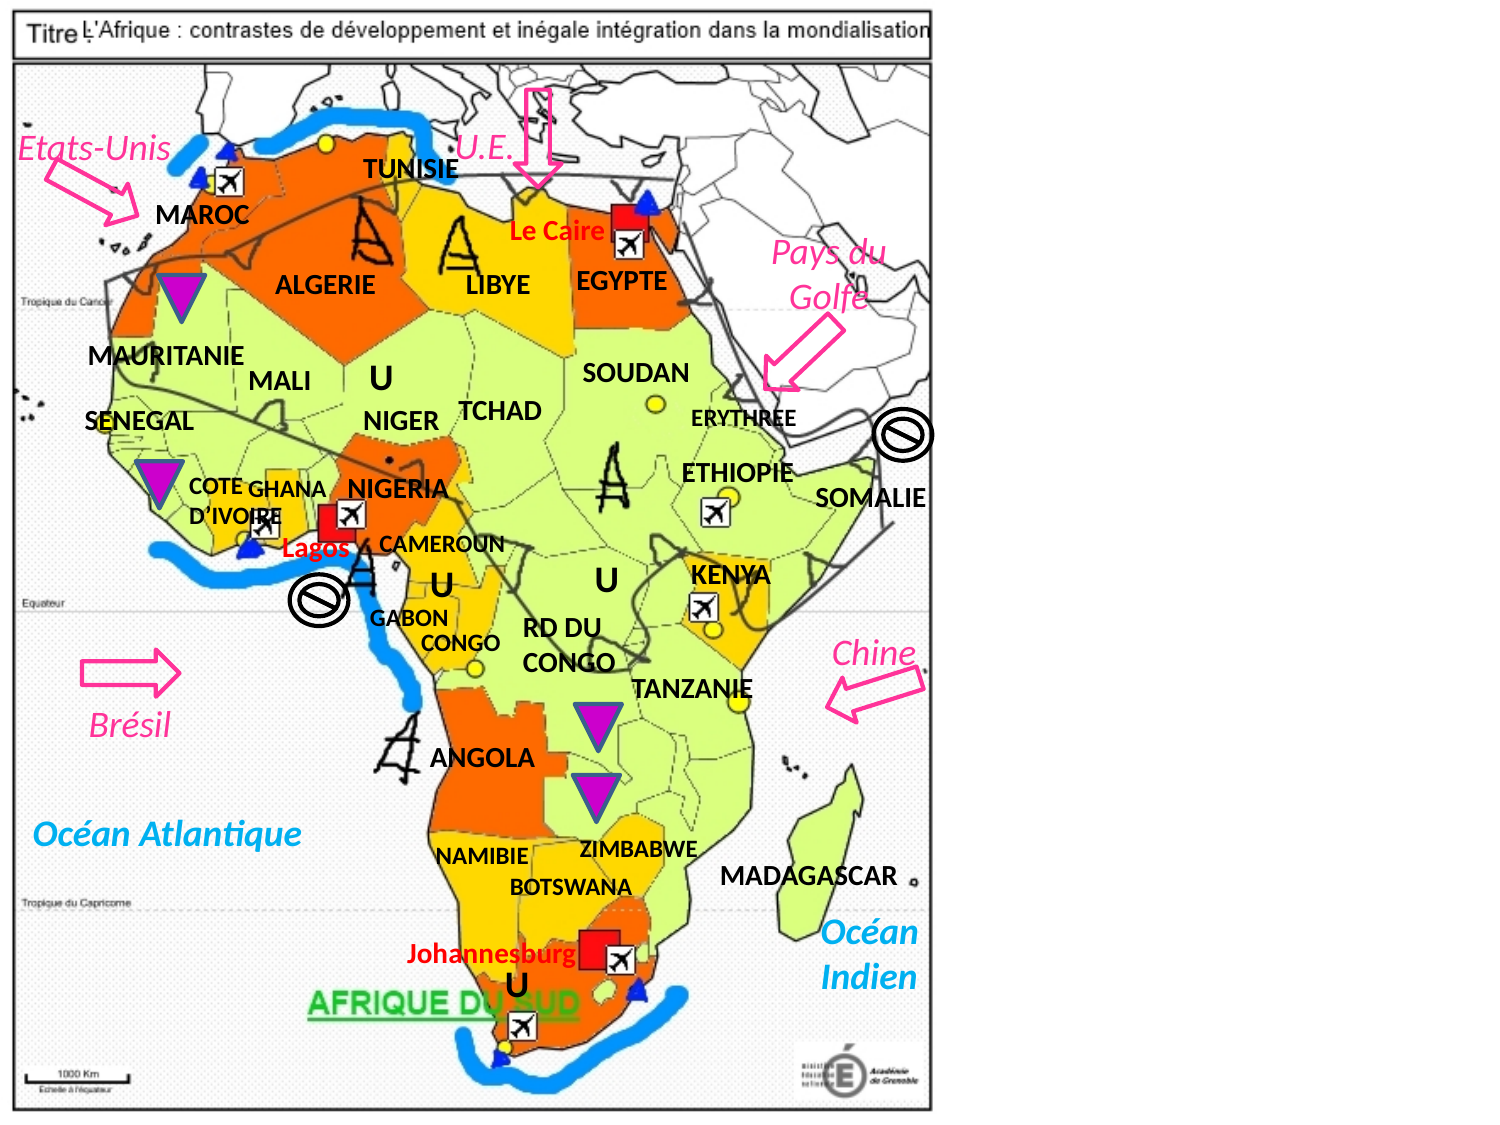

U.E.
Etats-Unis
TUNISIE
MAROC
Le Caire
Pays du
Golfe
EGYPTE
ALGERIE
LIBYE
MAURITANIE
U
SOUDAN
MALI
TCHAD
SENEGAL
NIGER
ERYTHREE
ETHIOPIE
COTE
D’IVOIRE
NIGERIA
GHANA
SOMALIE
CAMEROUN
Lagos
U
KENYA
U
GABON
RD DU CONGO
CONGO
Chine
TANZANIE
Brésil
ANGOLA
Océan Atlantique
ZIMBABWE
NAMIBIE
MADAGASCAR
BOTSWANA
Océan
Indien
Johannesburg
U